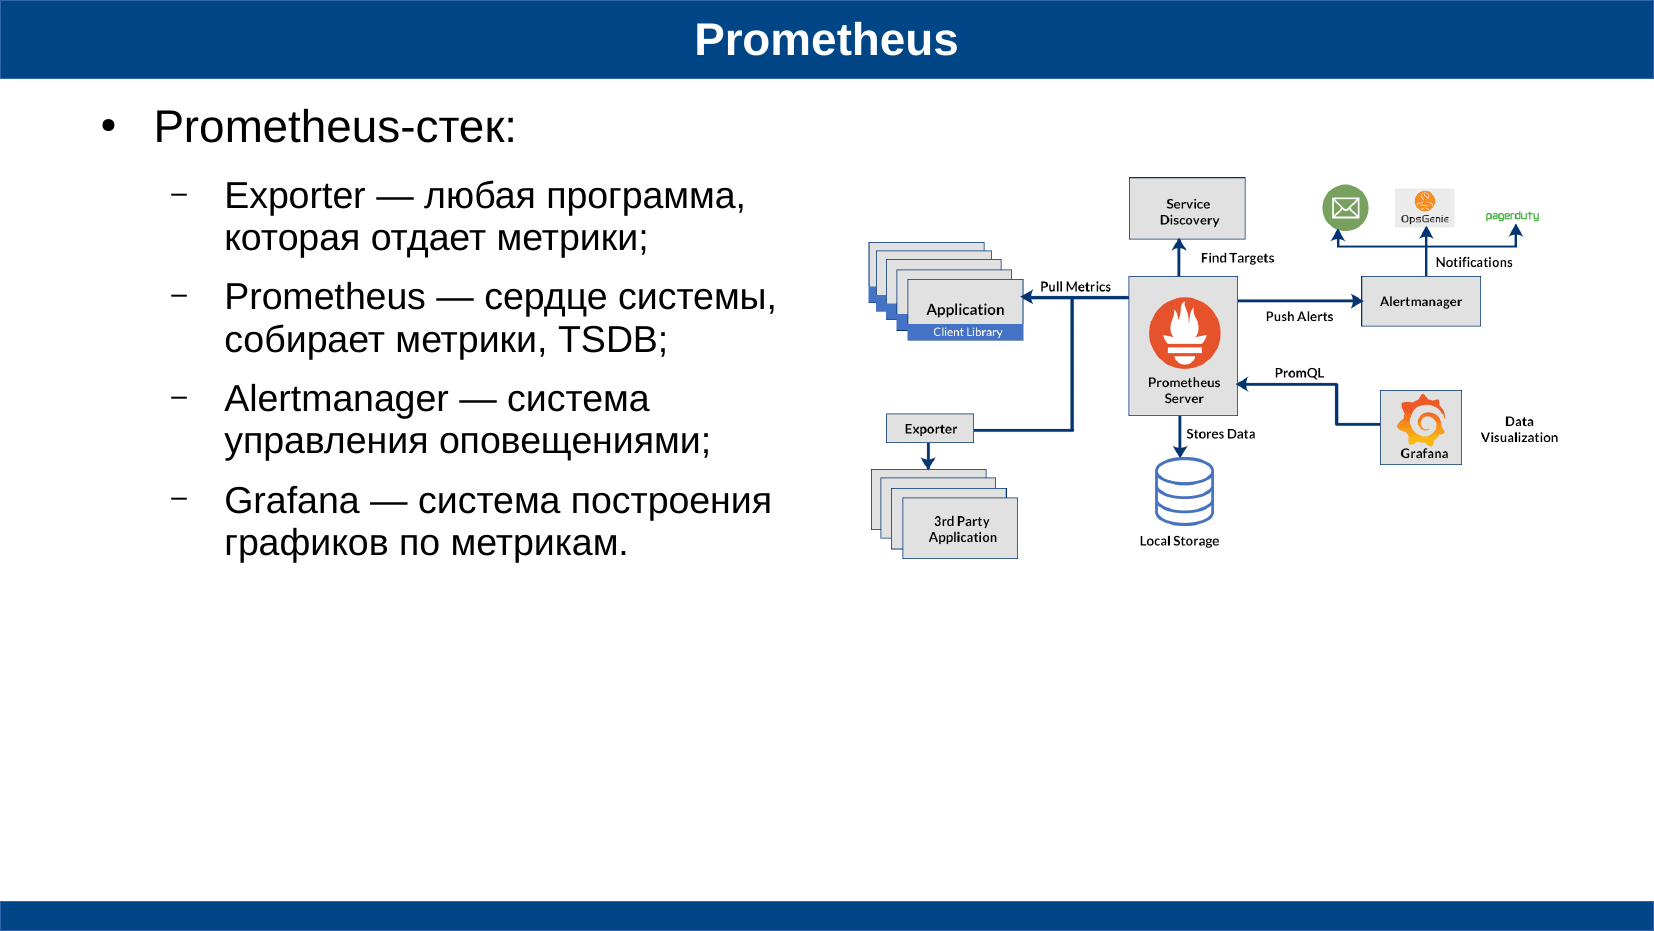

# Prometheus
Prometheus-стек:
Exporter — любая программа, которая отдает метрики;
Prometheus — сердце системы, собирает метрики, TSDB;
Alertmanager — система управления оповещениями;
Grafana — система построения графиков по метрикам.